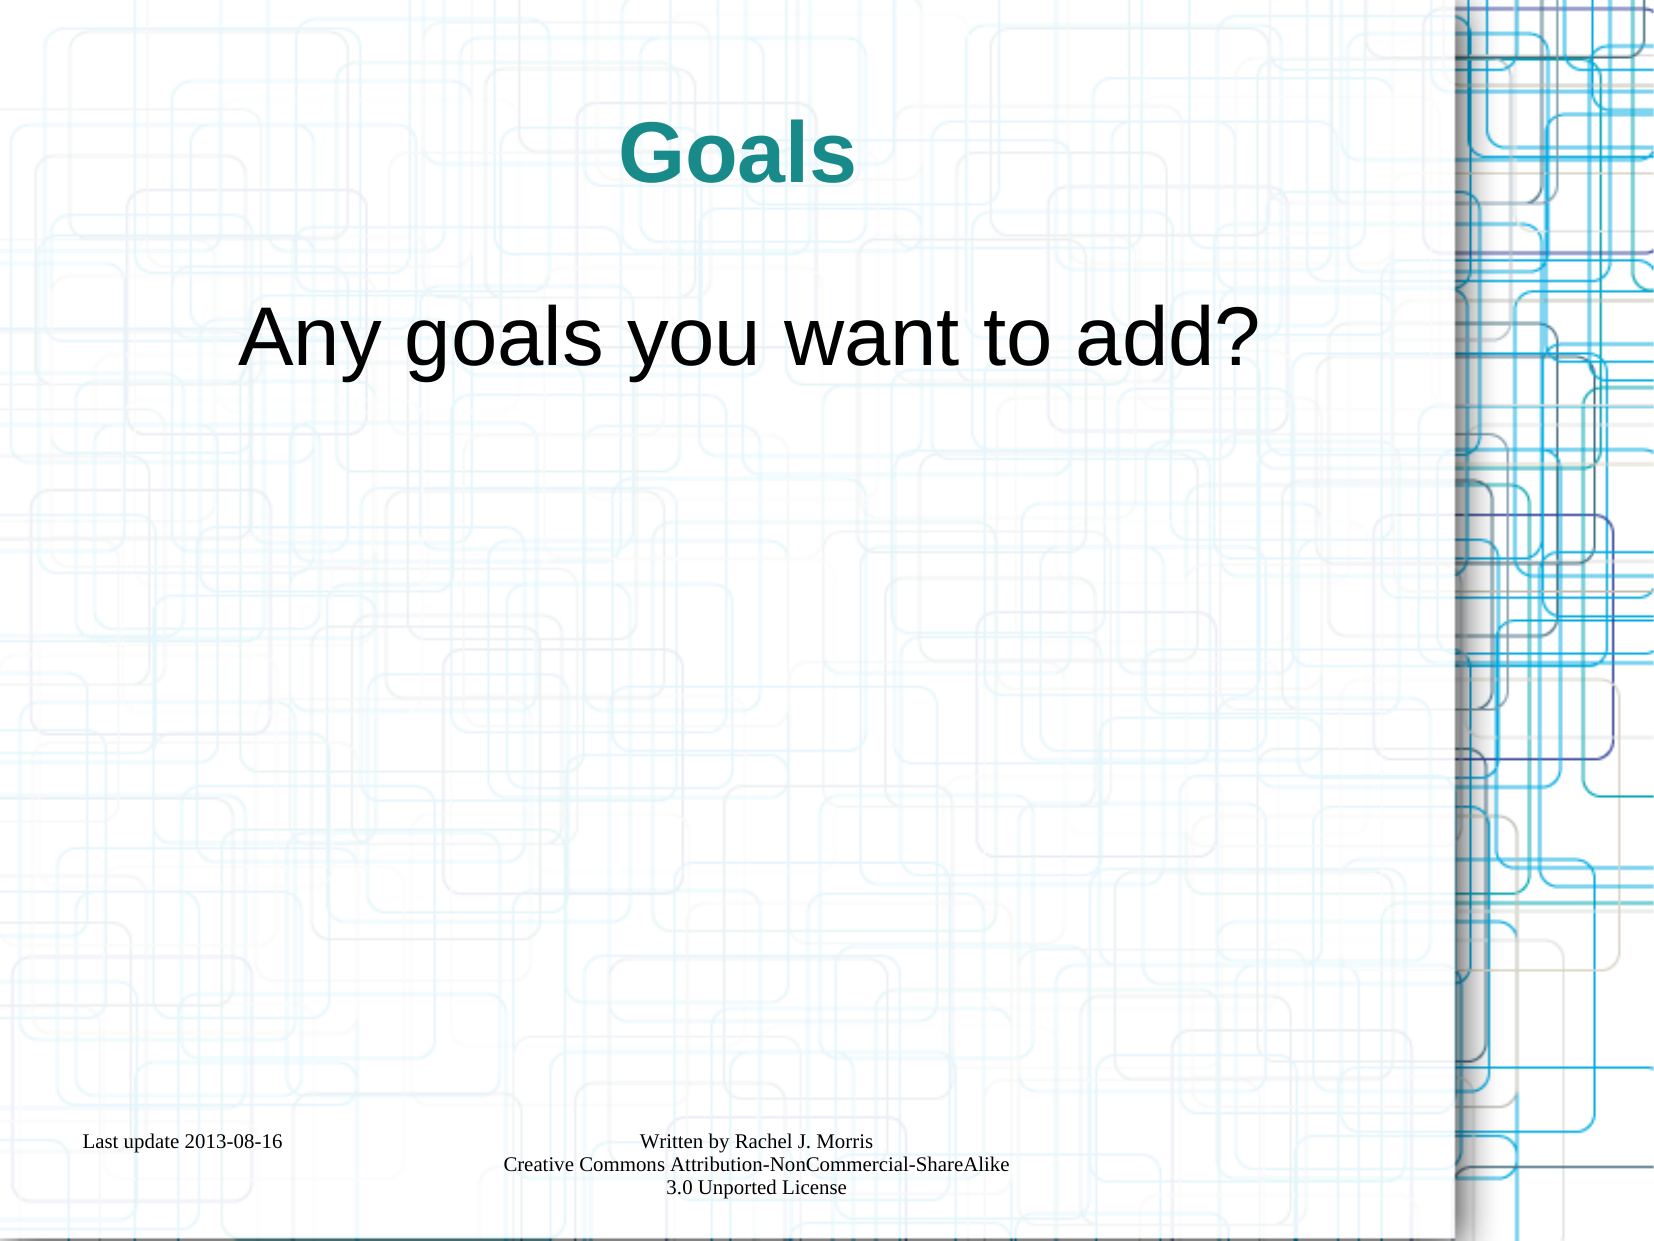

# Goals
Any goals you want to add?